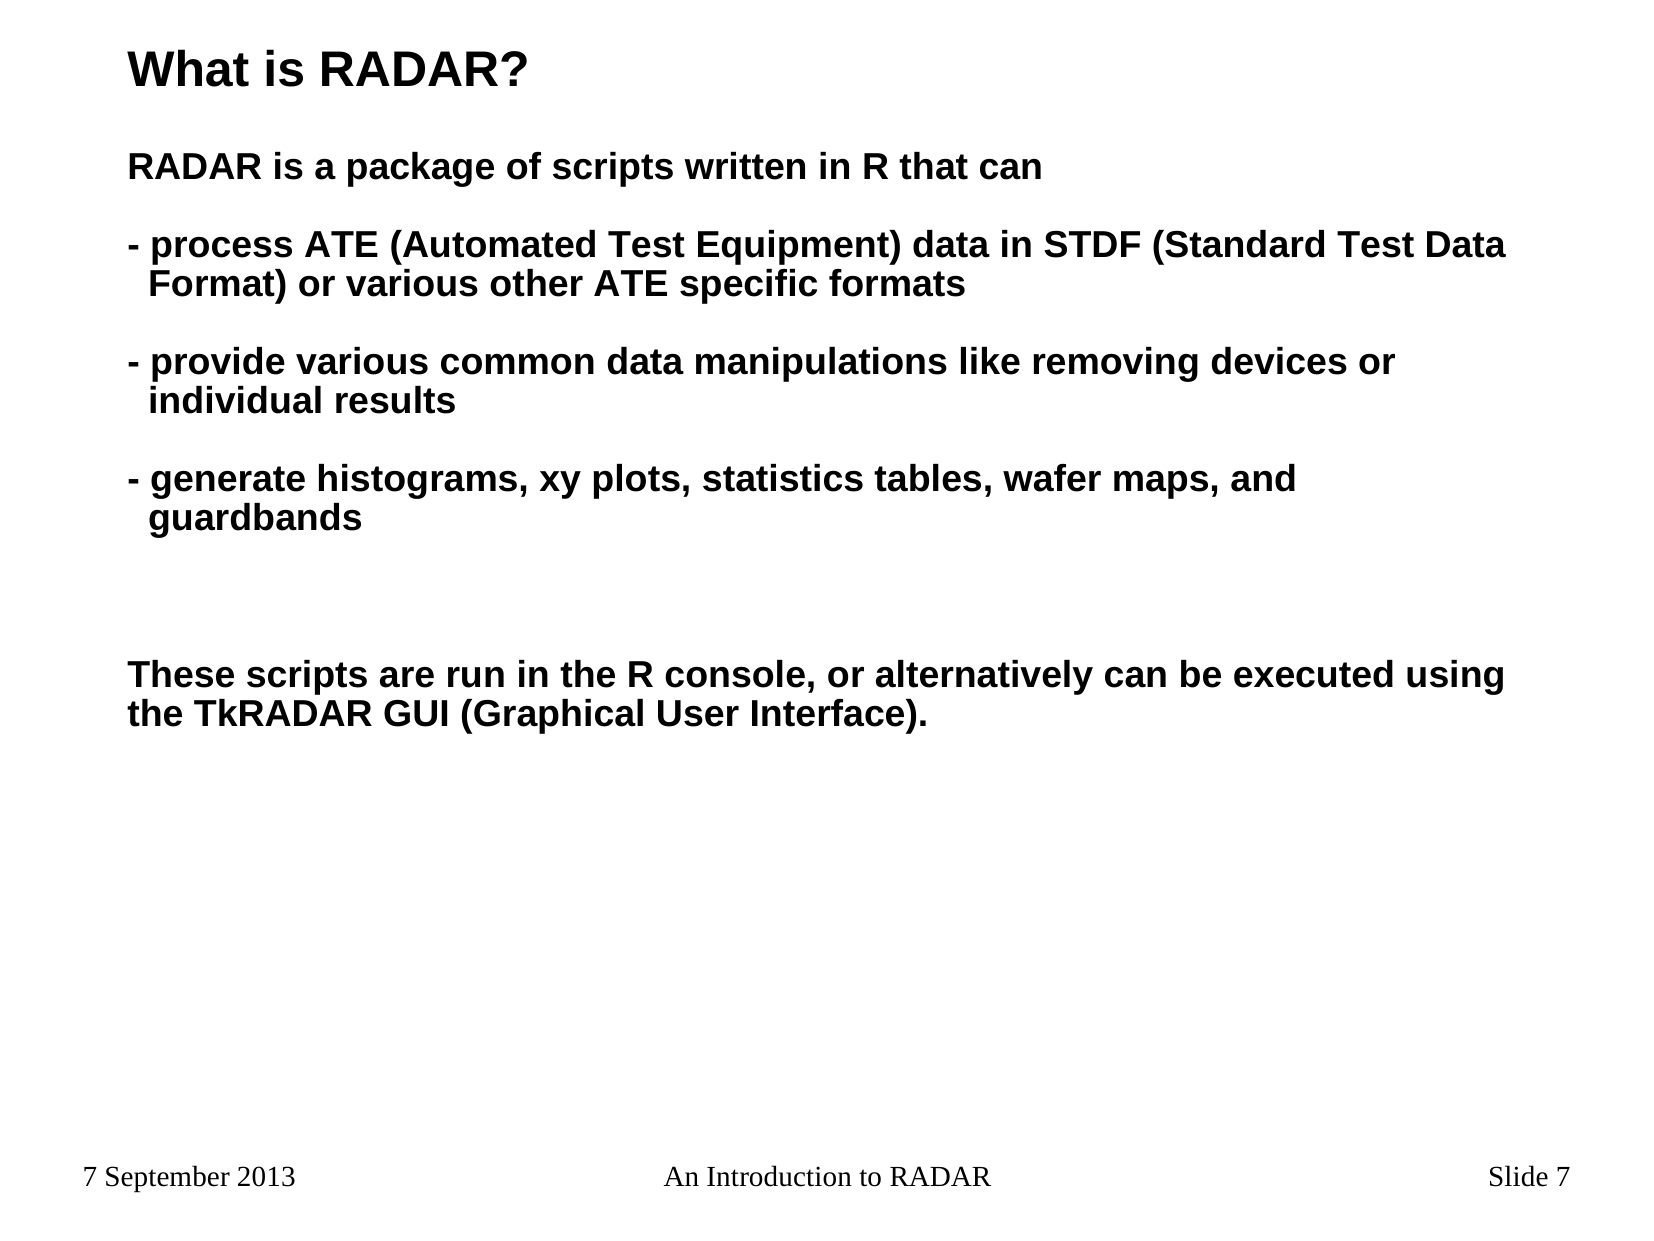

What is RADAR?
RADAR is a package of scripts written in R that can
- process ATE (Automated Test Equipment) data in STDF (Standard Test Data
 Format) or various other ATE specific formats
- provide various common data manipulations like removing devices or
 individual results
- generate histograms, xy plots, statistics tables, wafer maps, and
 guardbands
These scripts are run in the R console, or alternatively can be executed using the TkRADAR GUI (Graphical User Interface).
7